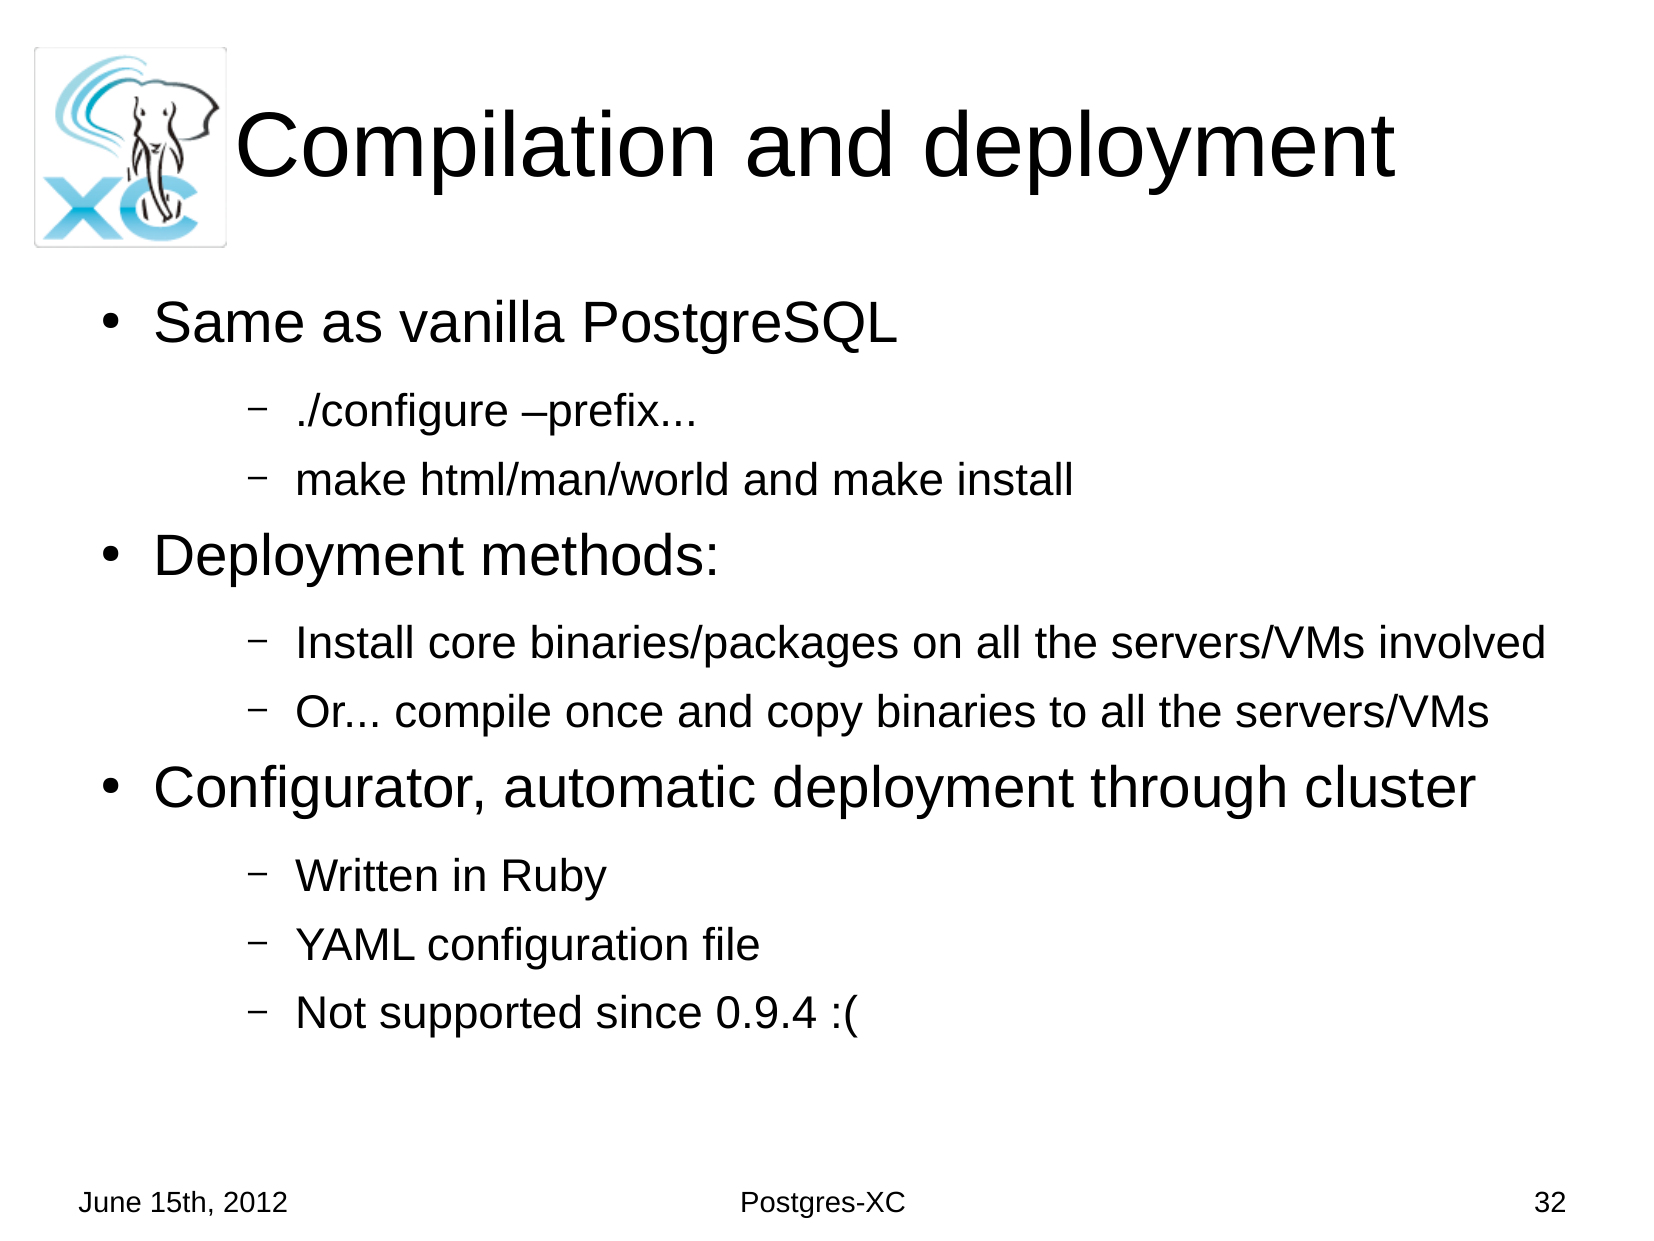

# Compilation and deployment
Same as vanilla PostgreSQL
./configure –prefix...
make html/man/world and make install
Deployment methods:
Install core binaries/packages on all the servers/VMs involved
Or... compile once and copy binaries to all the servers/VMs
Configurator, automatic deployment through cluster
Written in Ruby
YAML configuration file
Not supported since 0.9.4 :(
32